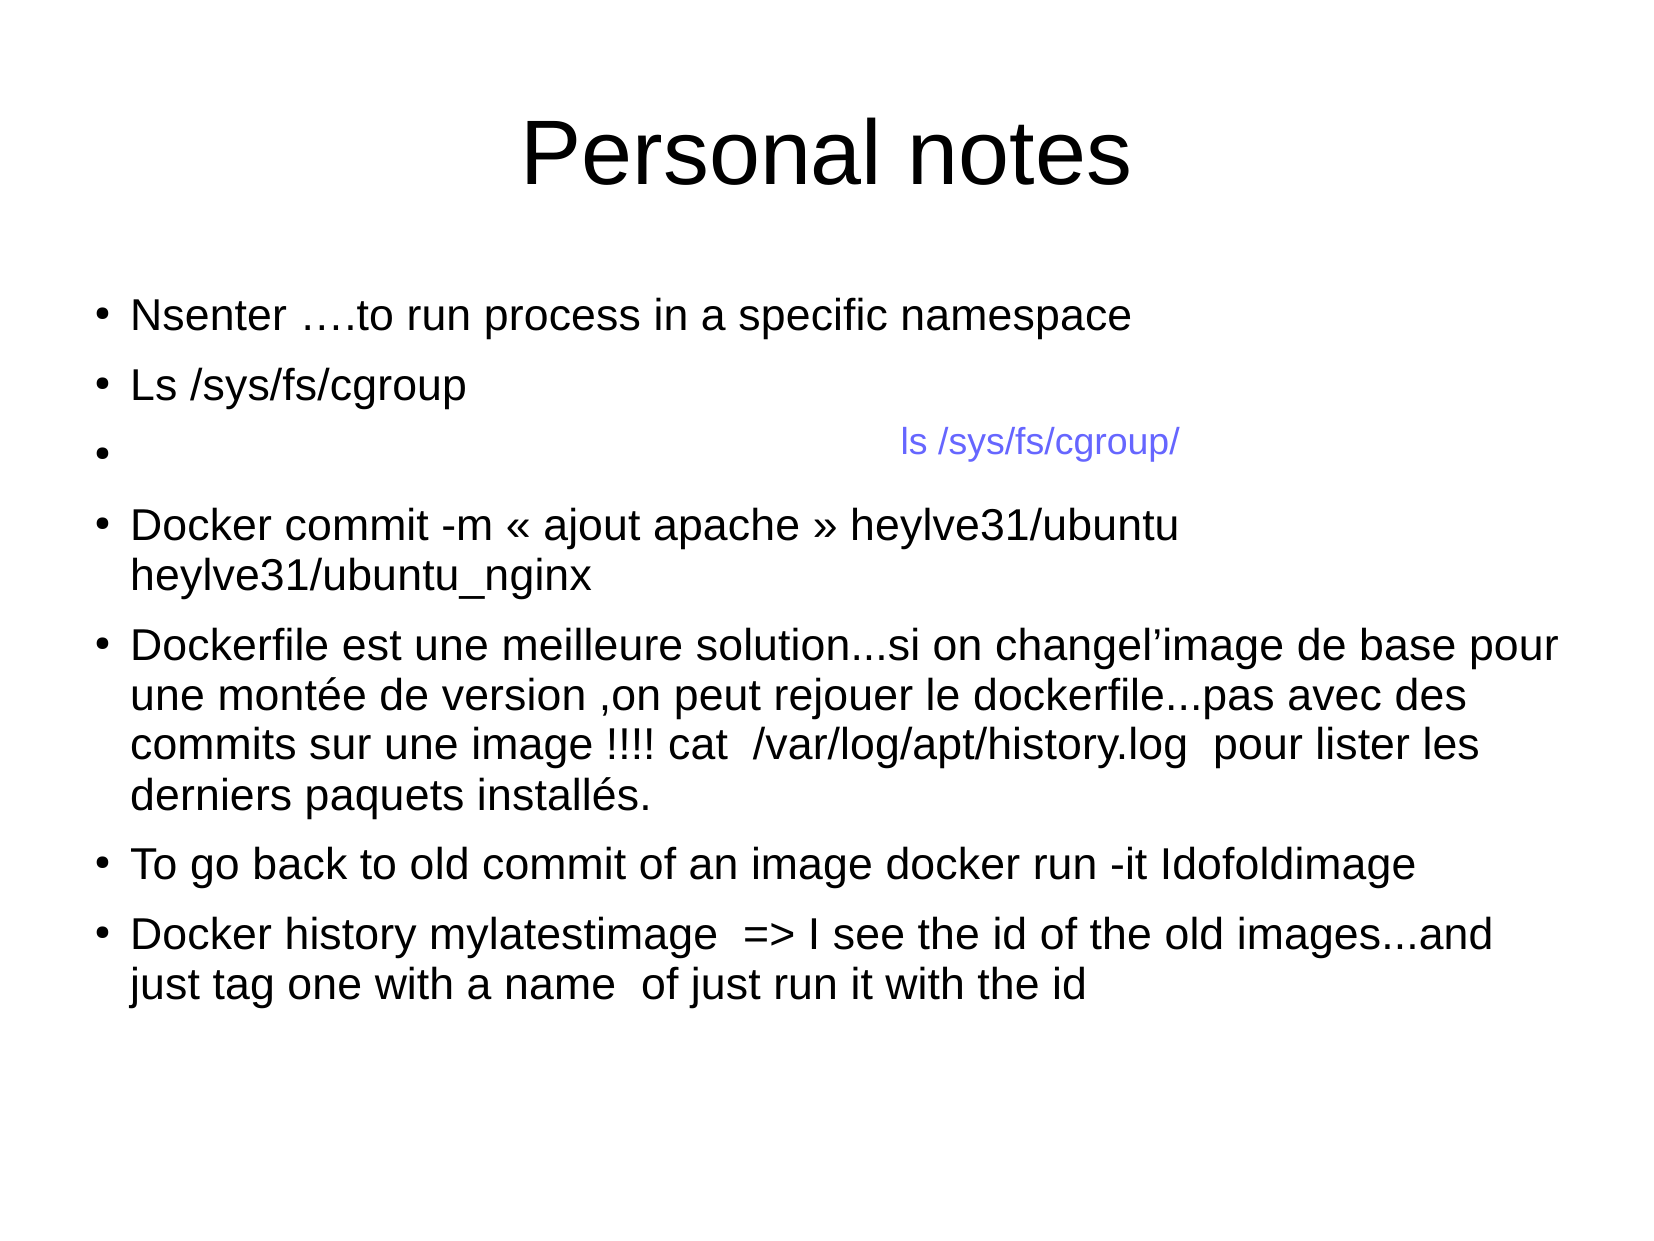

# Personal notes
Nsenter ….to run process in a specific namespace
Ls /sys/fs/cgroup
Docker commit -m « ajout apache » heylve31/ubuntu heylve31/ubuntu_nginx
Dockerfile est une meilleure solution...si on changel’image de base pour une montée de version ,on peut rejouer le dockerfile...pas avec des commits sur une image !!!! cat /var/log/apt/history.log pour lister les derniers paquets installés.
To go back to old commit of an image docker run -it Idofoldimage
Docker history mylatestimage => I see the id of the old images...and just tag one with a name of just run it with the id
ls /sys/fs/cgroup/